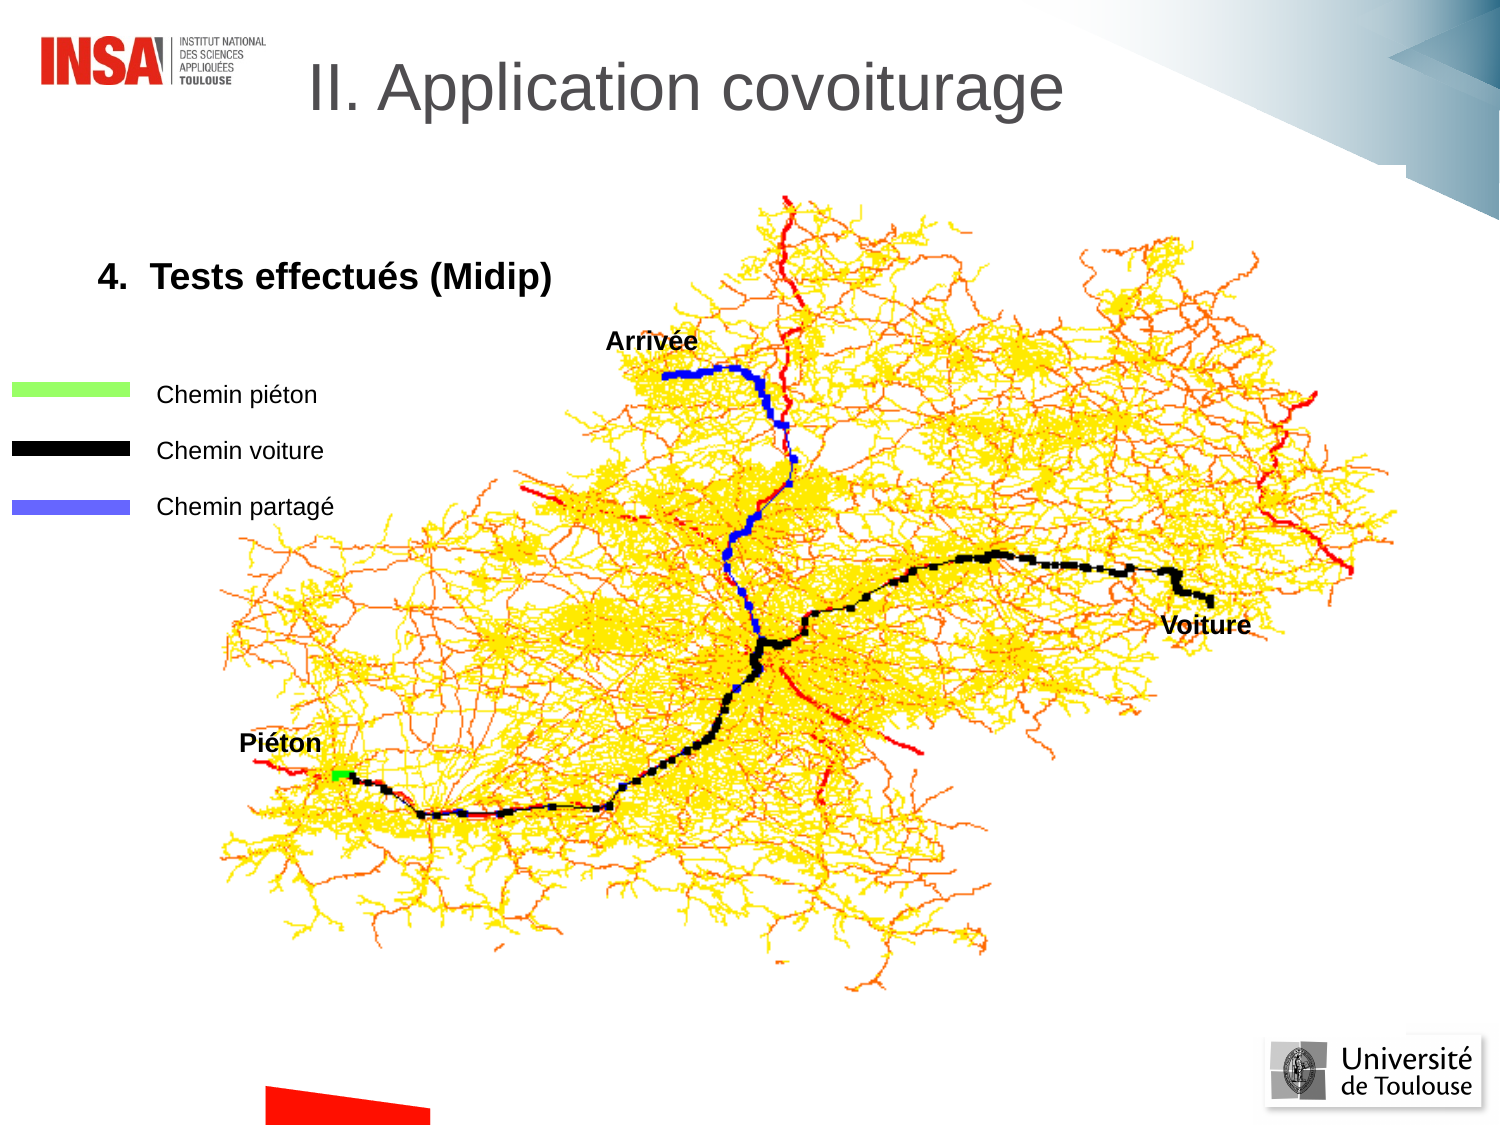

II. Application covoiturage
#
4. Tests effectués (Midip)
Arrivée
Chemin piéton
Chemin voiture
Chemin partagé
Voiture
Piéton